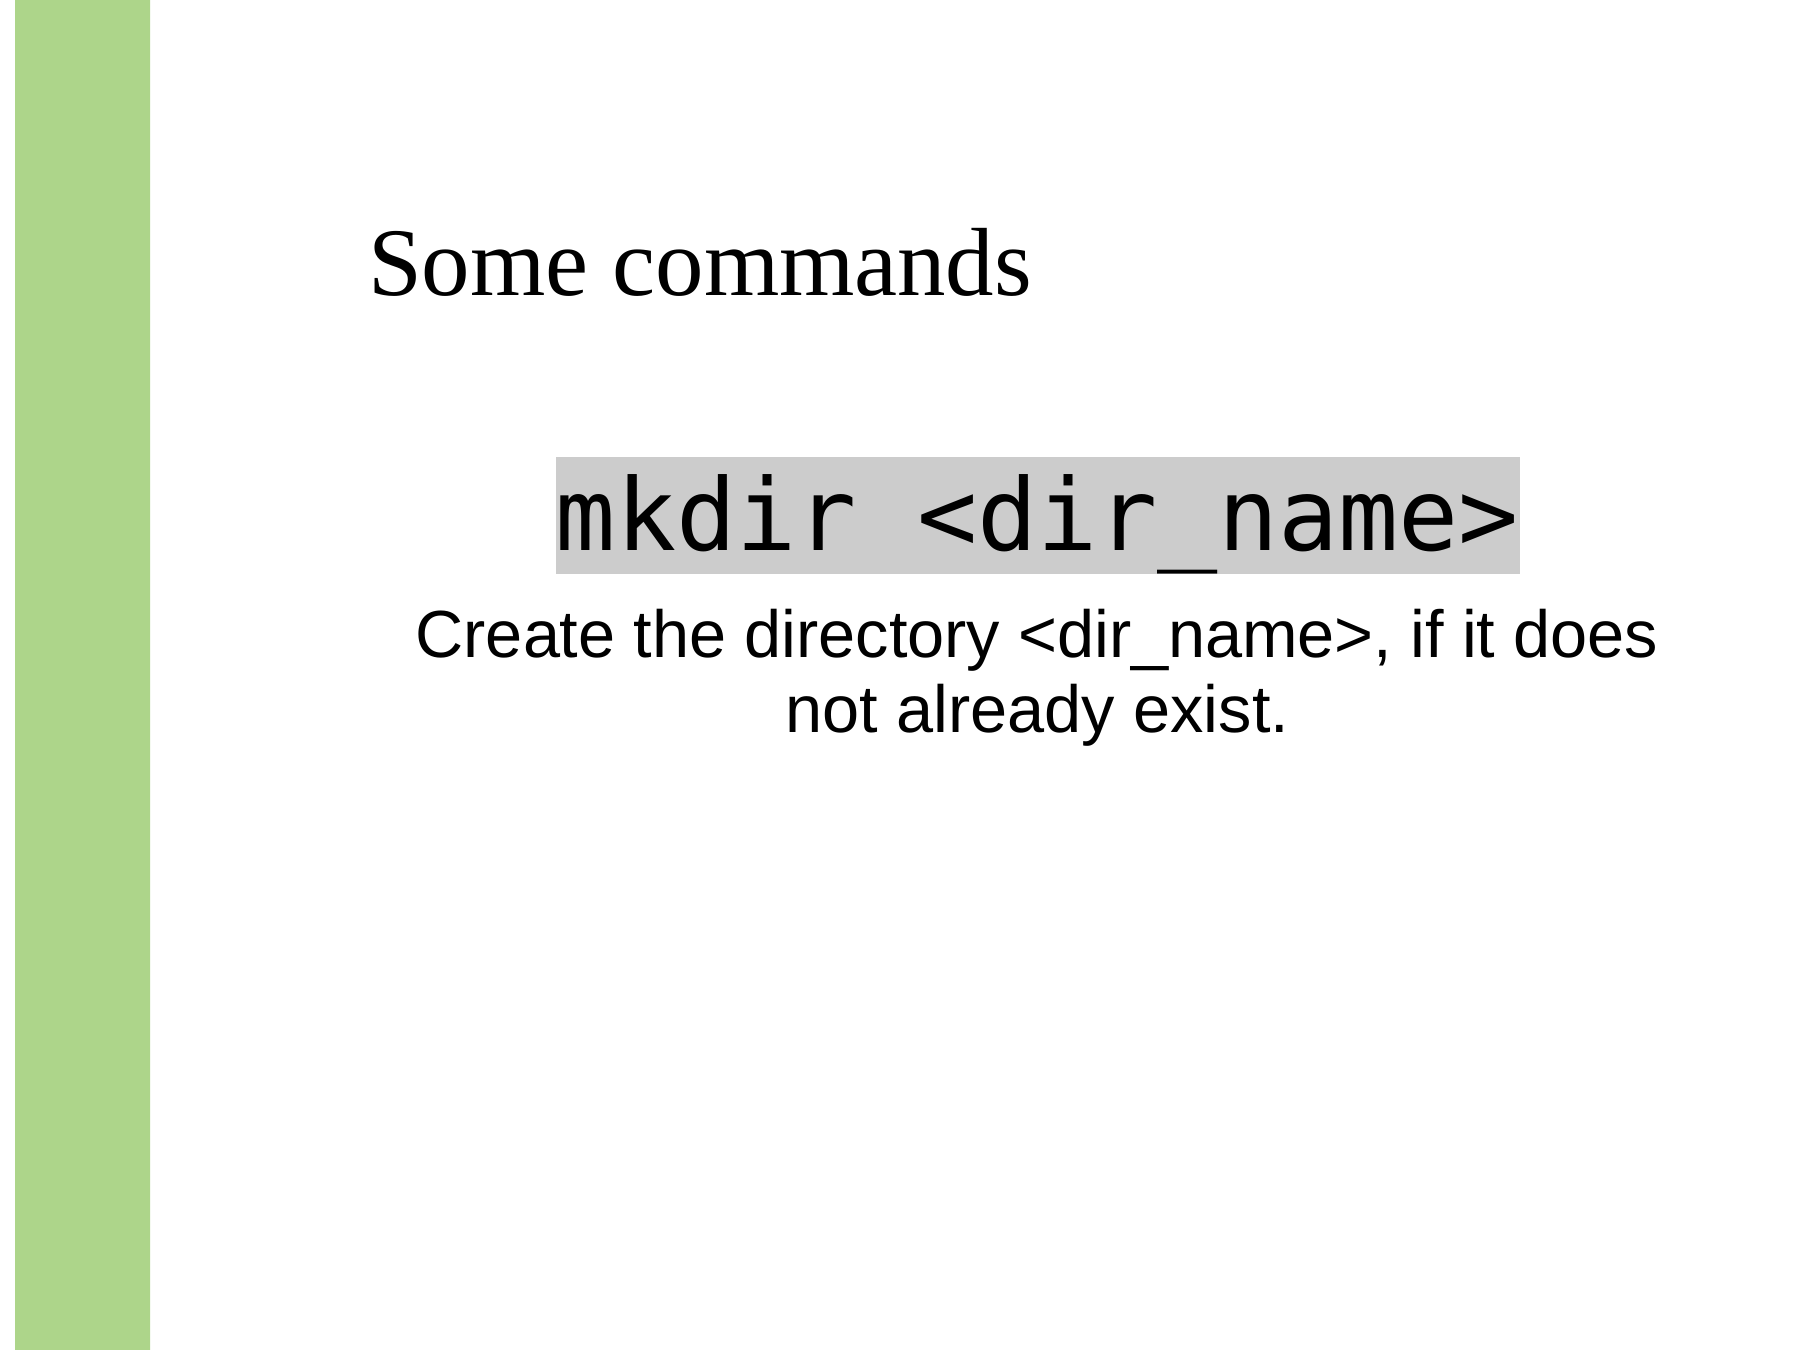

# Some commands
mkdir <dir_name>
Create the directory <dir_name>, if it does not already exist.